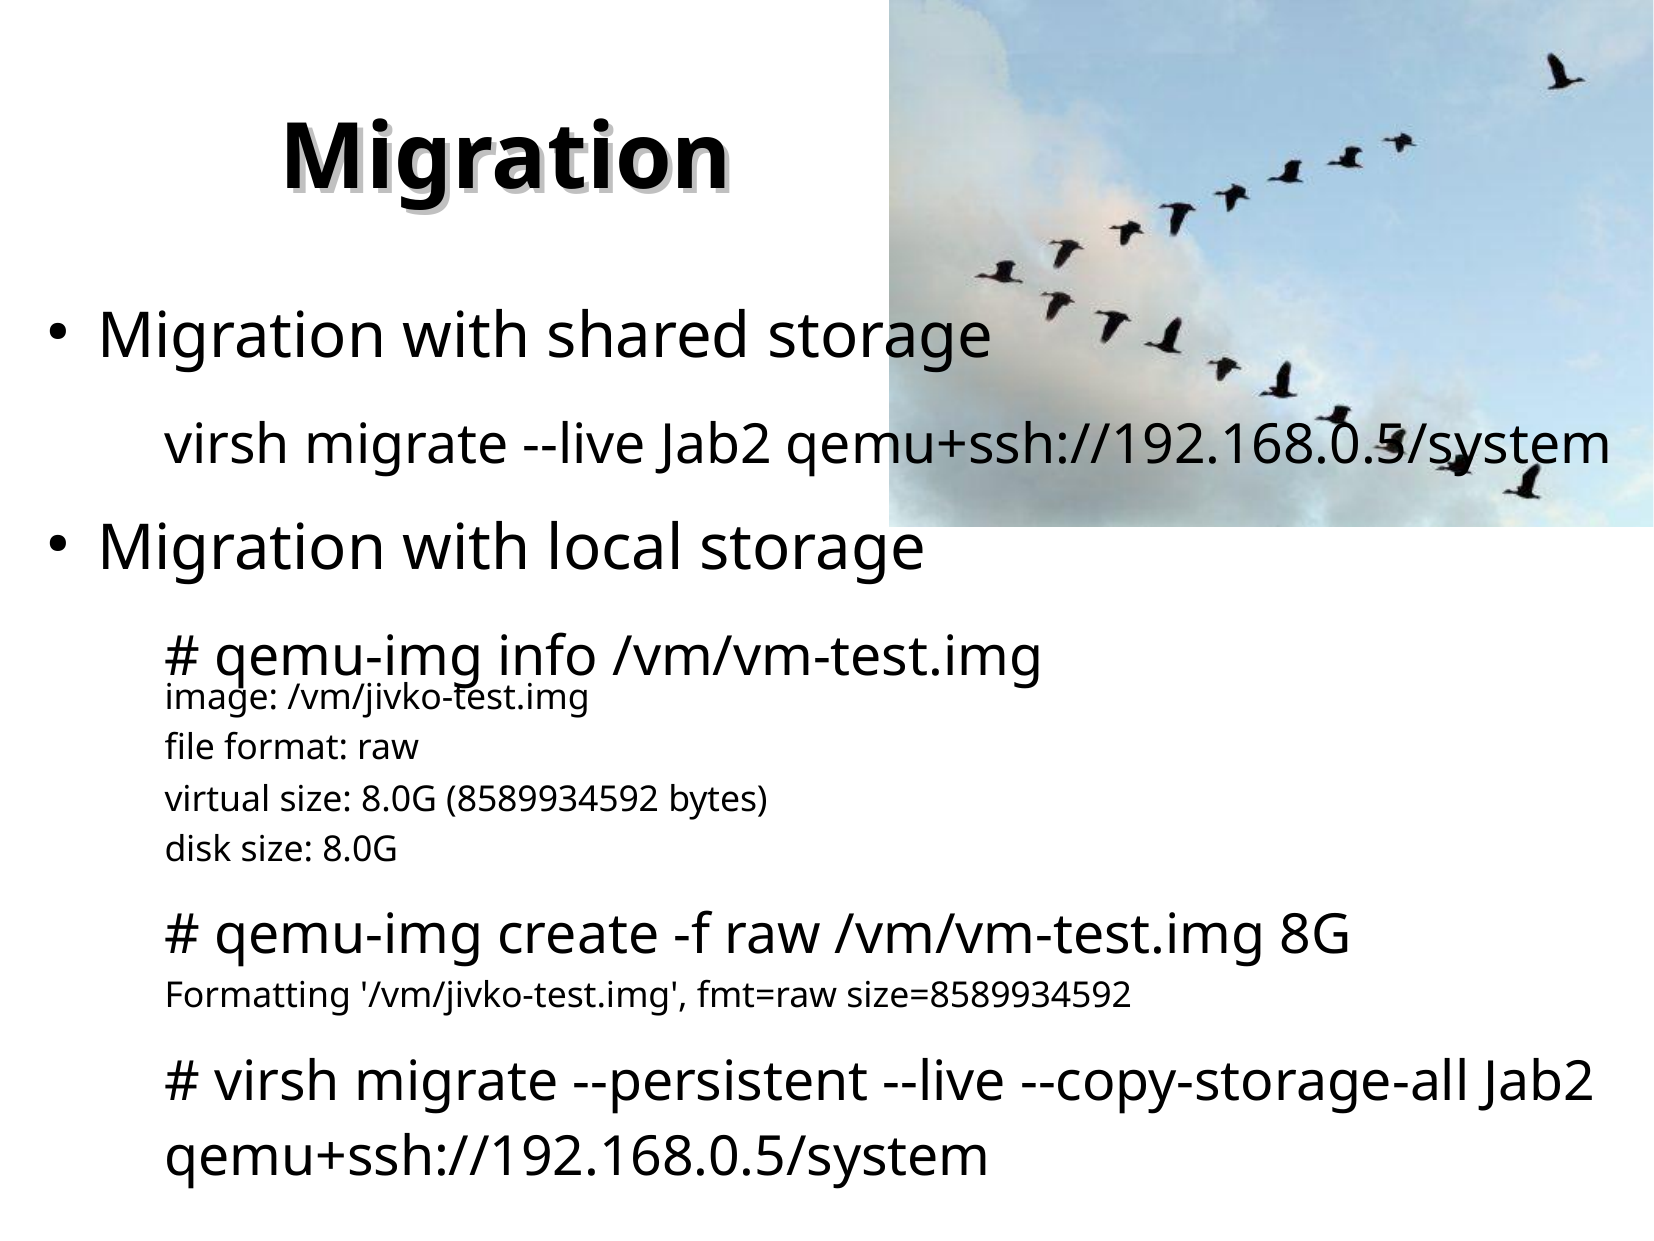

# Migration
Migration with shared storage
virsh migrate --live Jab2 qemu+ssh://192.168.0.5/system
Migration with local storage
# qemu-img info /vm/vm-test.img
image: /vm/jivko-test.img
file format: raw
virtual size: 8.0G (8589934592 bytes)
disk size: 8.0G
# qemu-img create -f raw /vm/vm-test.img 8G Formatting '/vm/jivko-test.img', fmt=raw size=8589934592
# virsh migrate --persistent --live --copy-storage-all Jab2 qemu+ssh://192.168.0.5/system